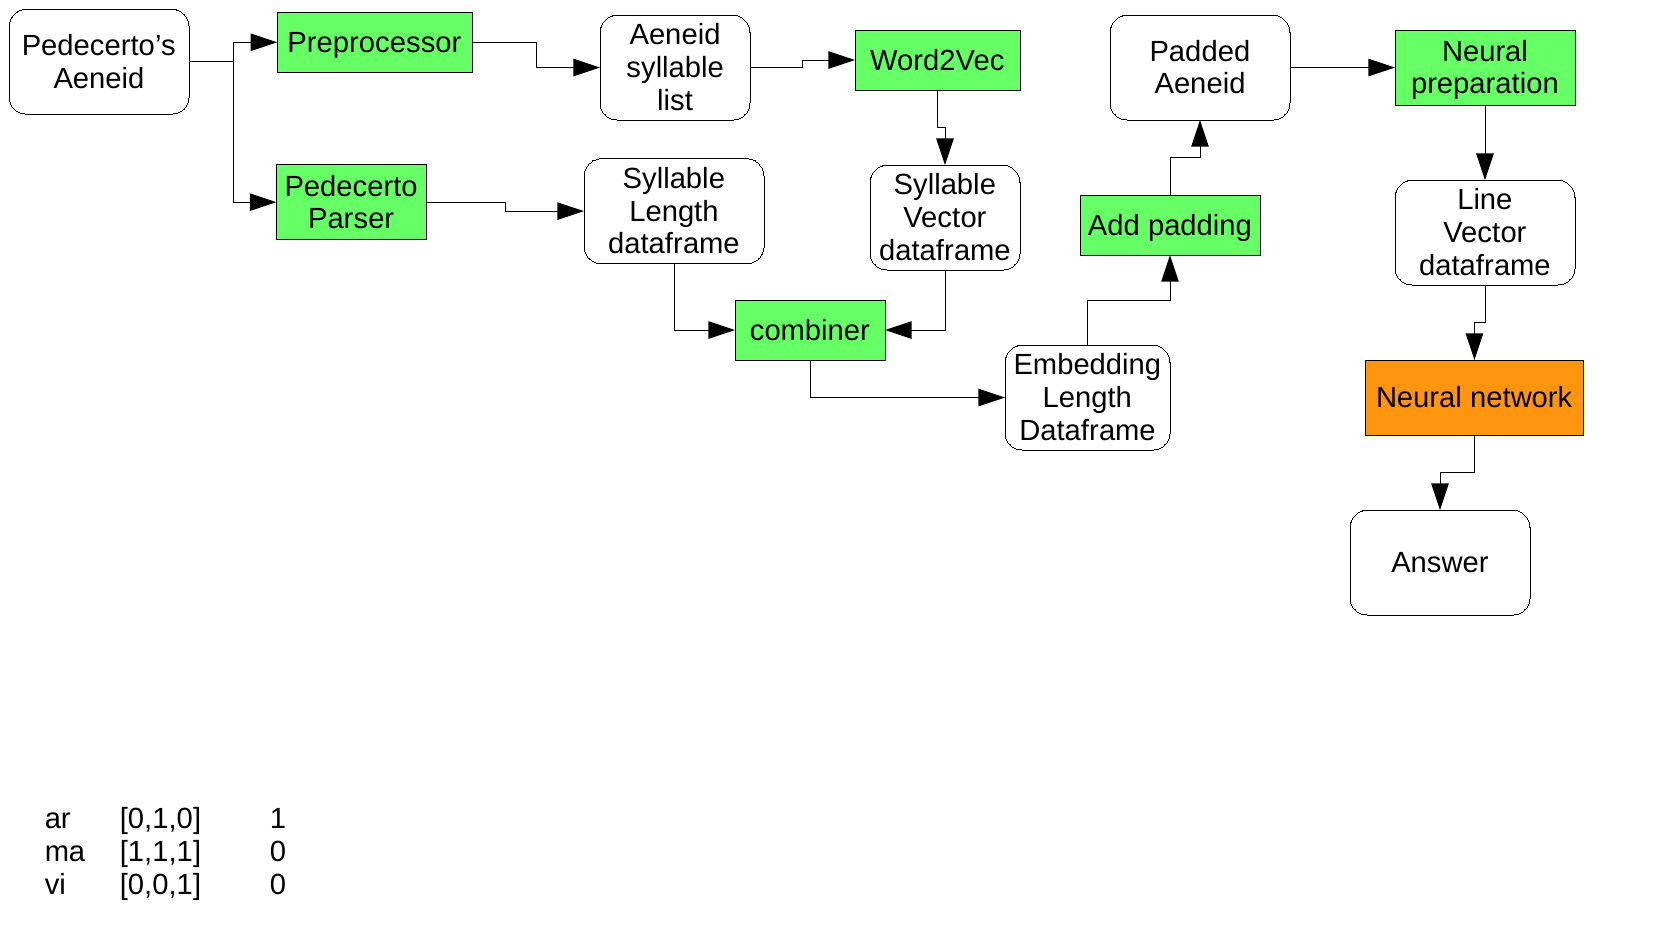

Pedecerto’s
Aeneid
Preprocessor
Aeneid
syllable
list
Padded
Aeneid
Word2Vec
Neural
preparation
Syllable
Length
dataframe
Pedecerto
Parser
Syllable
Vector
dataframe
Line
Vector
dataframe
Add padding
combiner
Embedding
Length
Dataframe
Neural network
Answer
ar	[0,1,0]	1
ma	[1,1,1]	0
vi	[0,0,1]	0